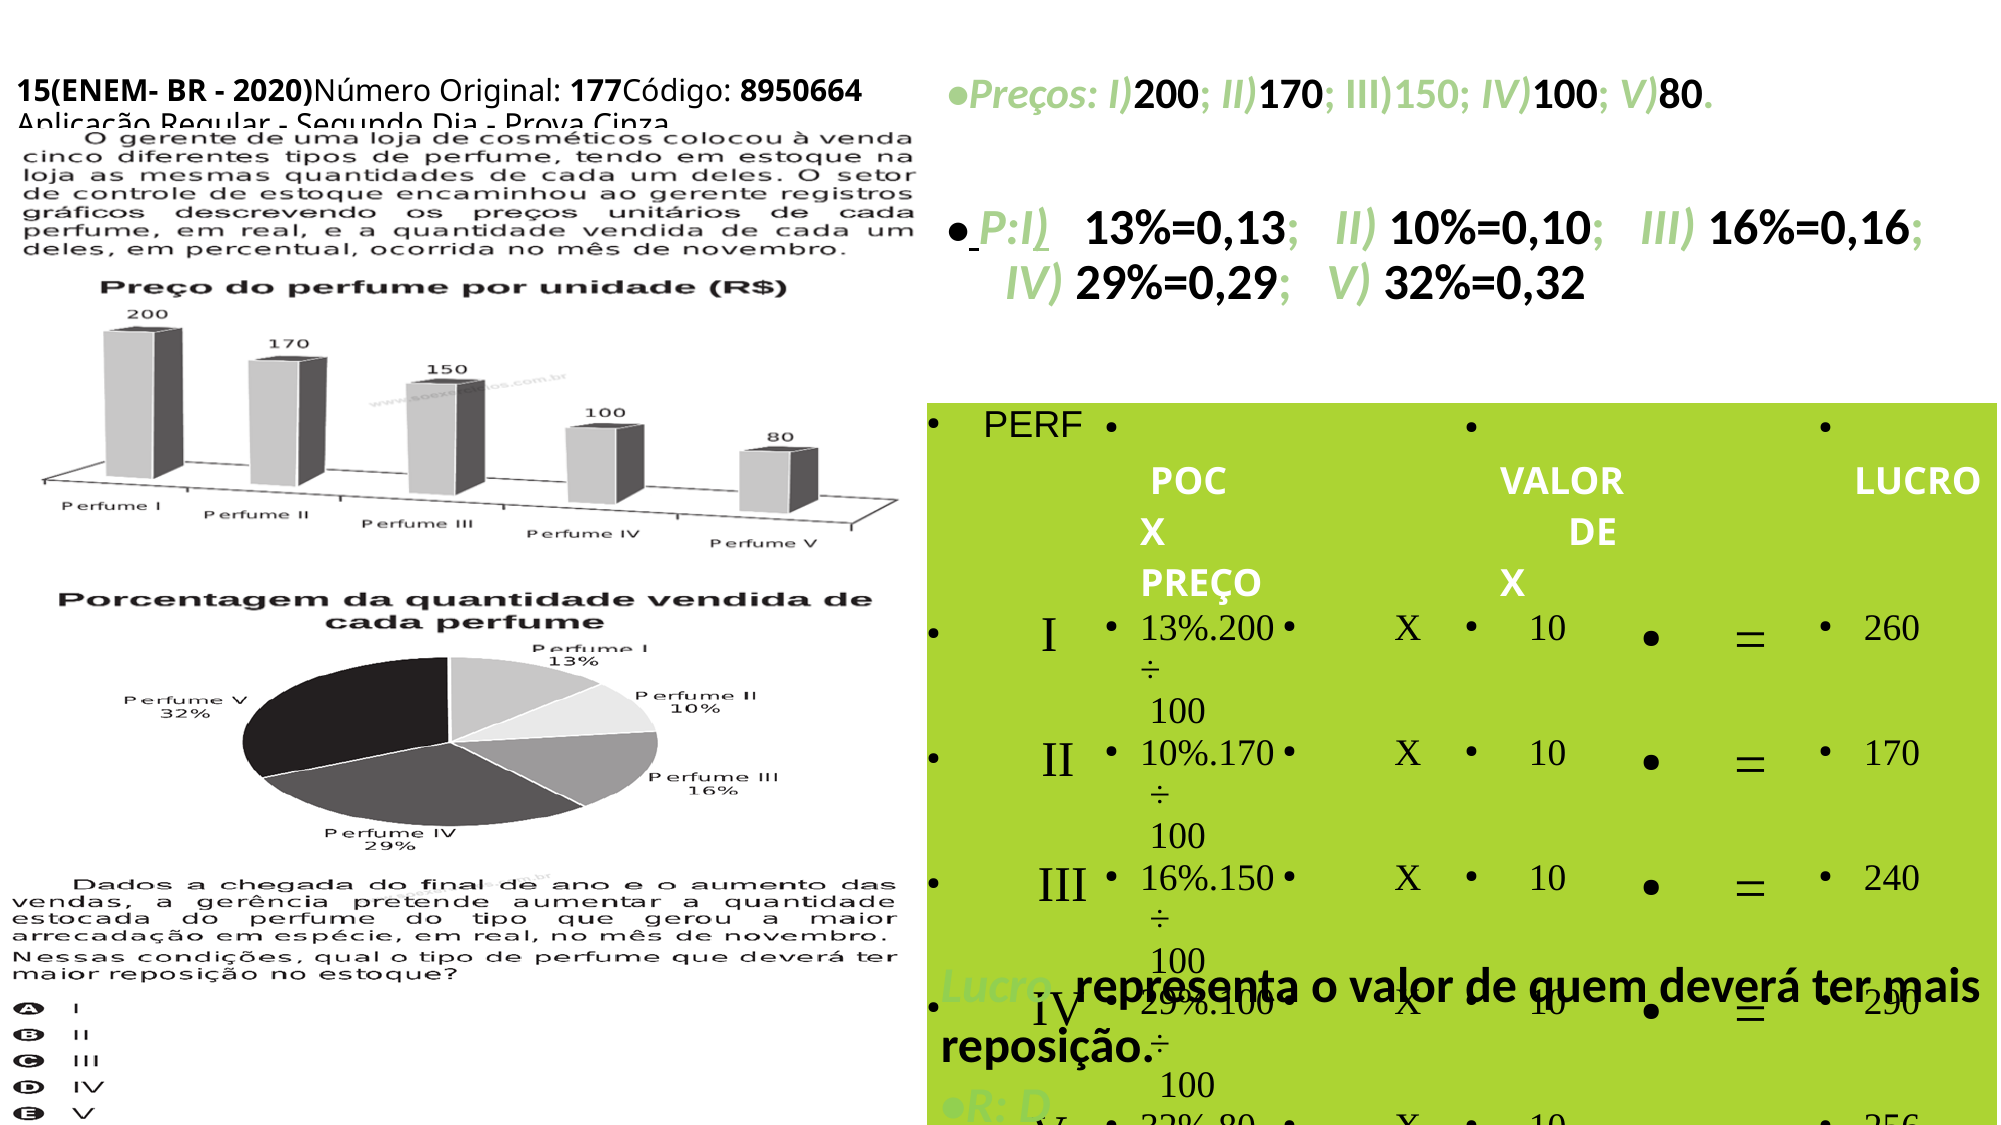

•Preços: I)200; II)170; III)150; IV)100; V)80.
• P:I)   13%=0,13;   II) 10%=0,10;   III) 16%=0,16;          IV) 29%=0,29;   V) 32%=0,32
•Quantidade (valor de X) EXEMPLO: 10
# 15(ENEM- BR - 2020)Número Original: 177Código: 8950664
Aplicação Regular - Segundo Dia - Prova Cinza
| PERF | POC     X     PREÇO | | VALOR         DE X | | LUCRO |
| --- | --- | --- | --- | --- | --- |
| I | 13%.200÷        100 | X | 10 | = | 260 |
| II | 10%.170 ÷         100 | X | 10 | = | 170 |
| III | 16%.150 ÷         100 | X | 10 | = | 240 |
| IV | 29%.100 ÷          100 | X | 10 | = | 290 |
| V | 32%.80  ÷            100 | X | 10 | = | 256 |
Lucro  representa o valor de quem deverá ter mais reposição.
•R: D